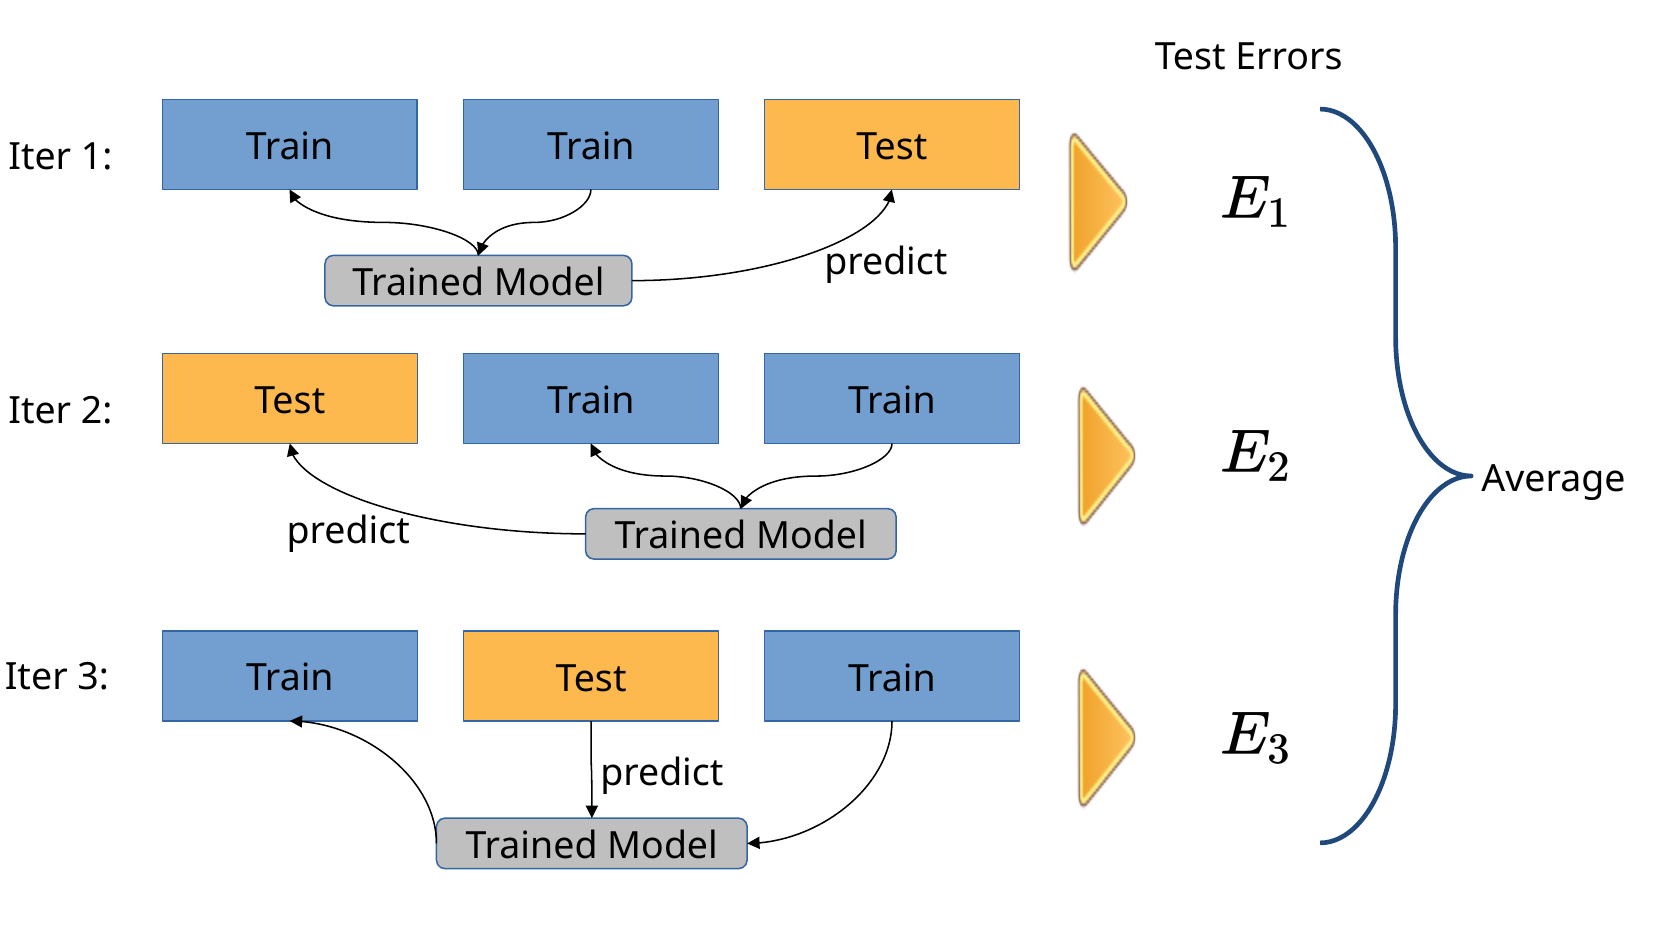

Test Errors
Train
Train
Test
Iter 1:
predict
Trained Model
Test
Train
Train
Iter 2:
Average
predict
Trained Model
Train
Test
Train
Iter 3:
predict
Trained Model